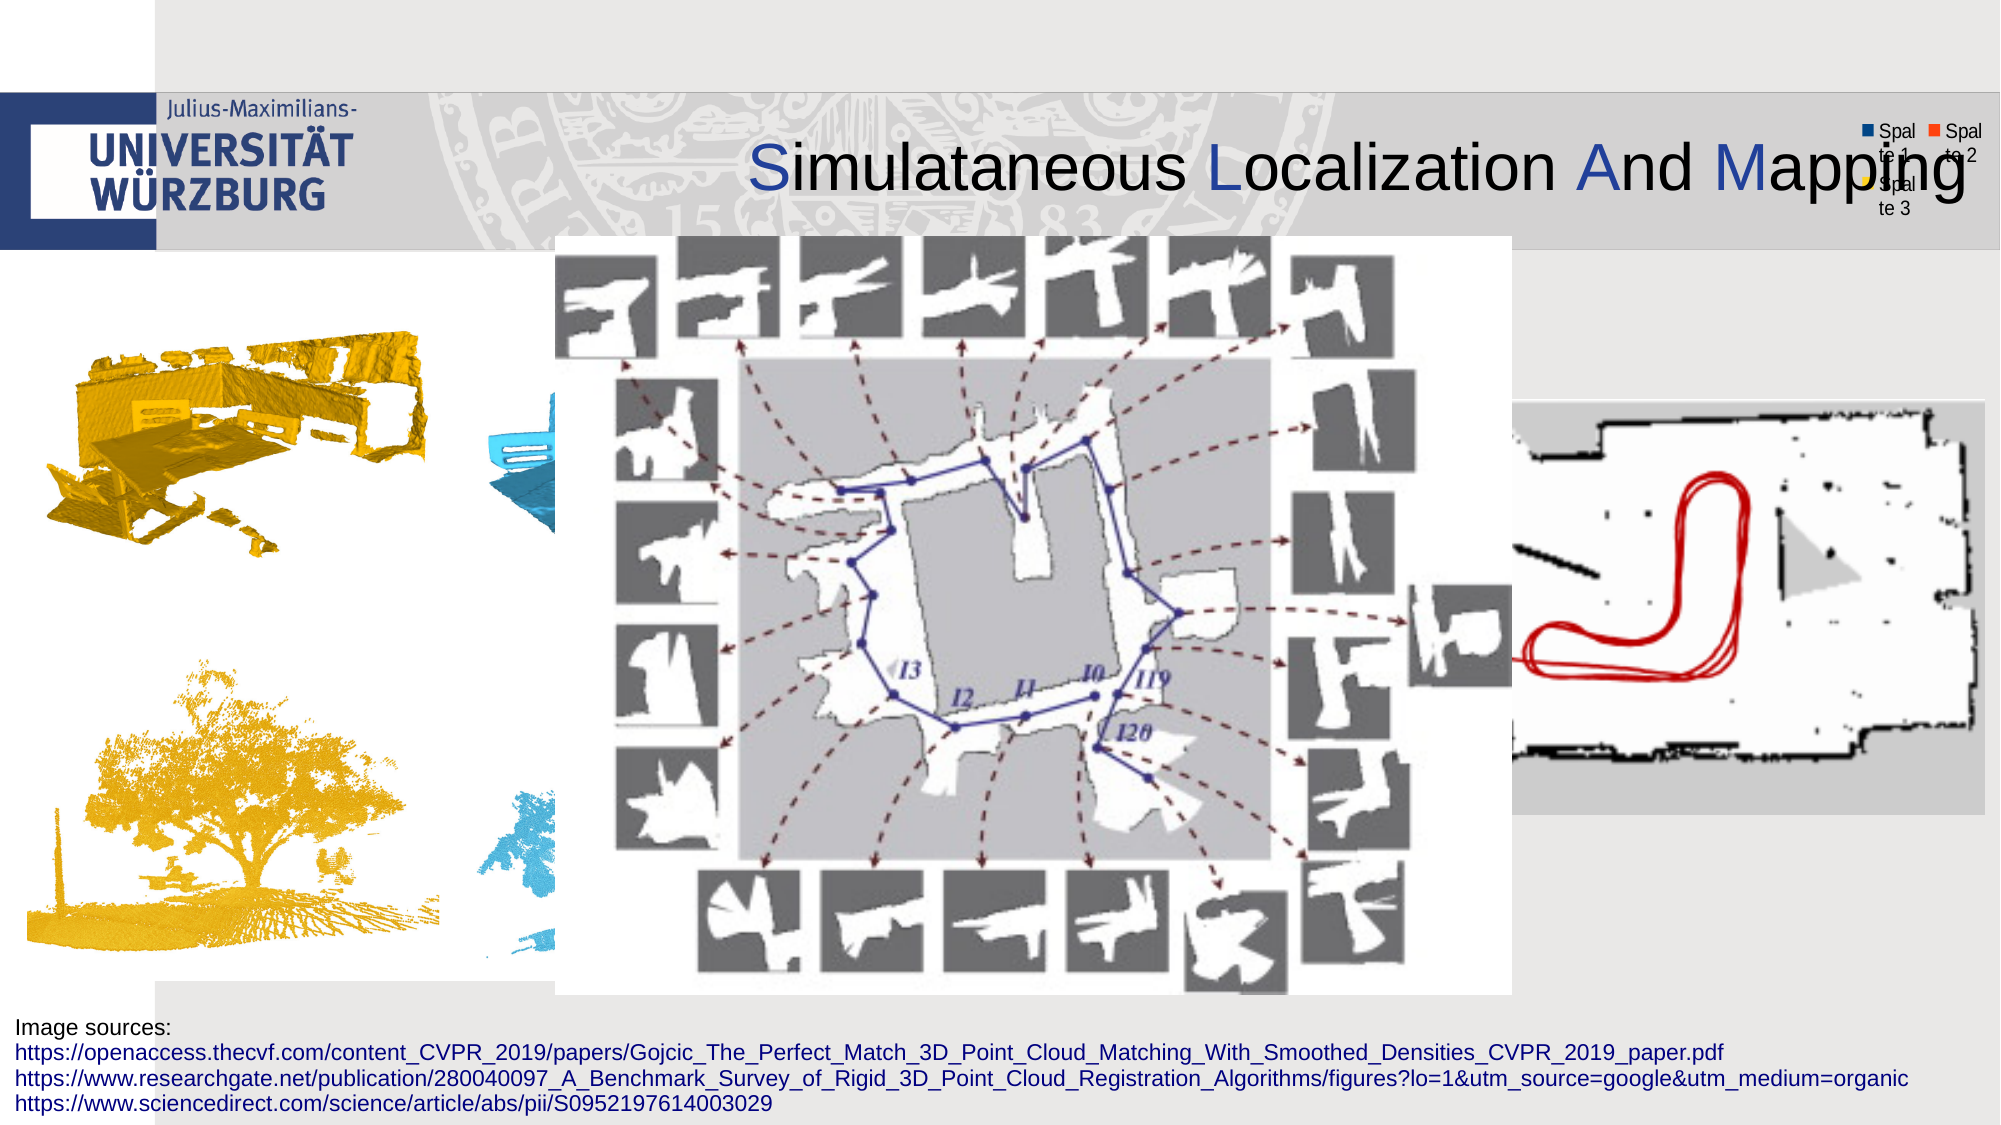

### Chart
| Category | Spalte 1 | Spalte 2 | Spalte 3 |
|---|---|---|---|
| Zeile 1 | 9.1 | 3.2 | 4.54 |
| Zeile 2 | 2.4 | 8.8 | 9.65 |
| Zeile 3 | 3.1 | 1.5 | 3.7 |
| Zeile 4 | 4.3 | 9.02 | 6.2 |Simulataneous Localization And Mapping
Image sources:
https://openaccess.thecvf.com/content_CVPR_2019/papers/Gojcic_The_Perfect_Match_3D_Point_Cloud_Matching_With_Smoothed_Densities_CVPR_2019_paper.pdf
https://www.researchgate.net/publication/280040097_A_Benchmark_Survey_of_Rigid_3D_Point_Cloud_Registration_Algorithms/figures?lo=1&utm_source=google&utm_medium=organic
https://www.sciencedirect.com/science/article/abs/pii/S0952197614003029